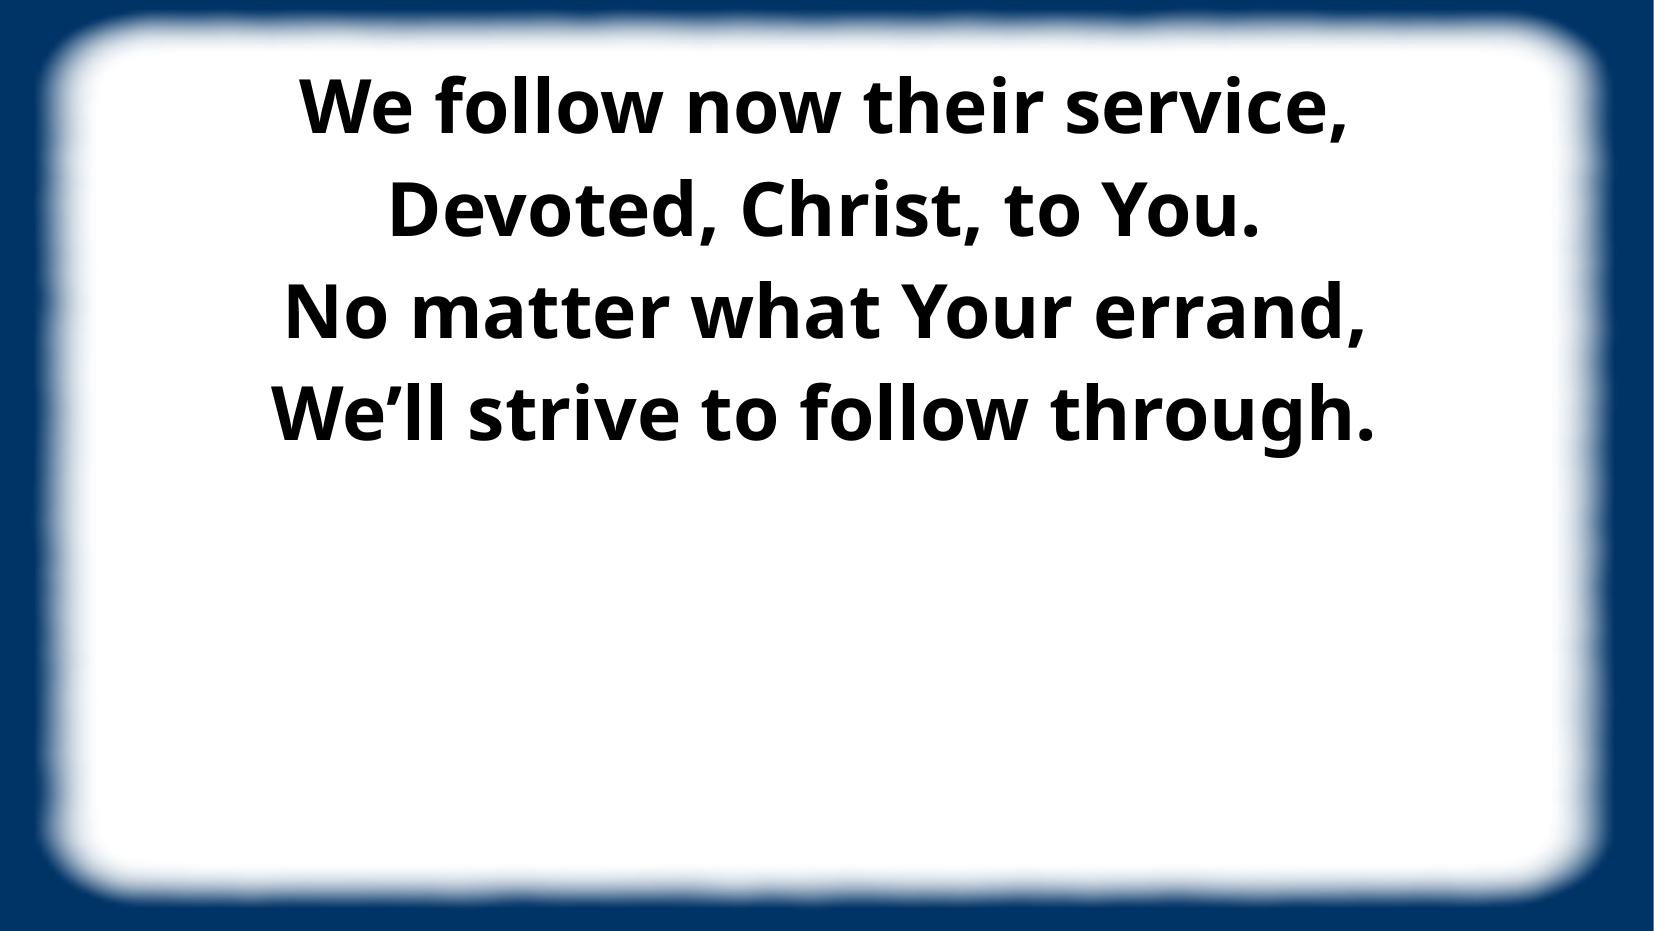

We follow now their service,
Devoted, Christ, to You.
No matter what Your errand,
We’ll strive to follow through.